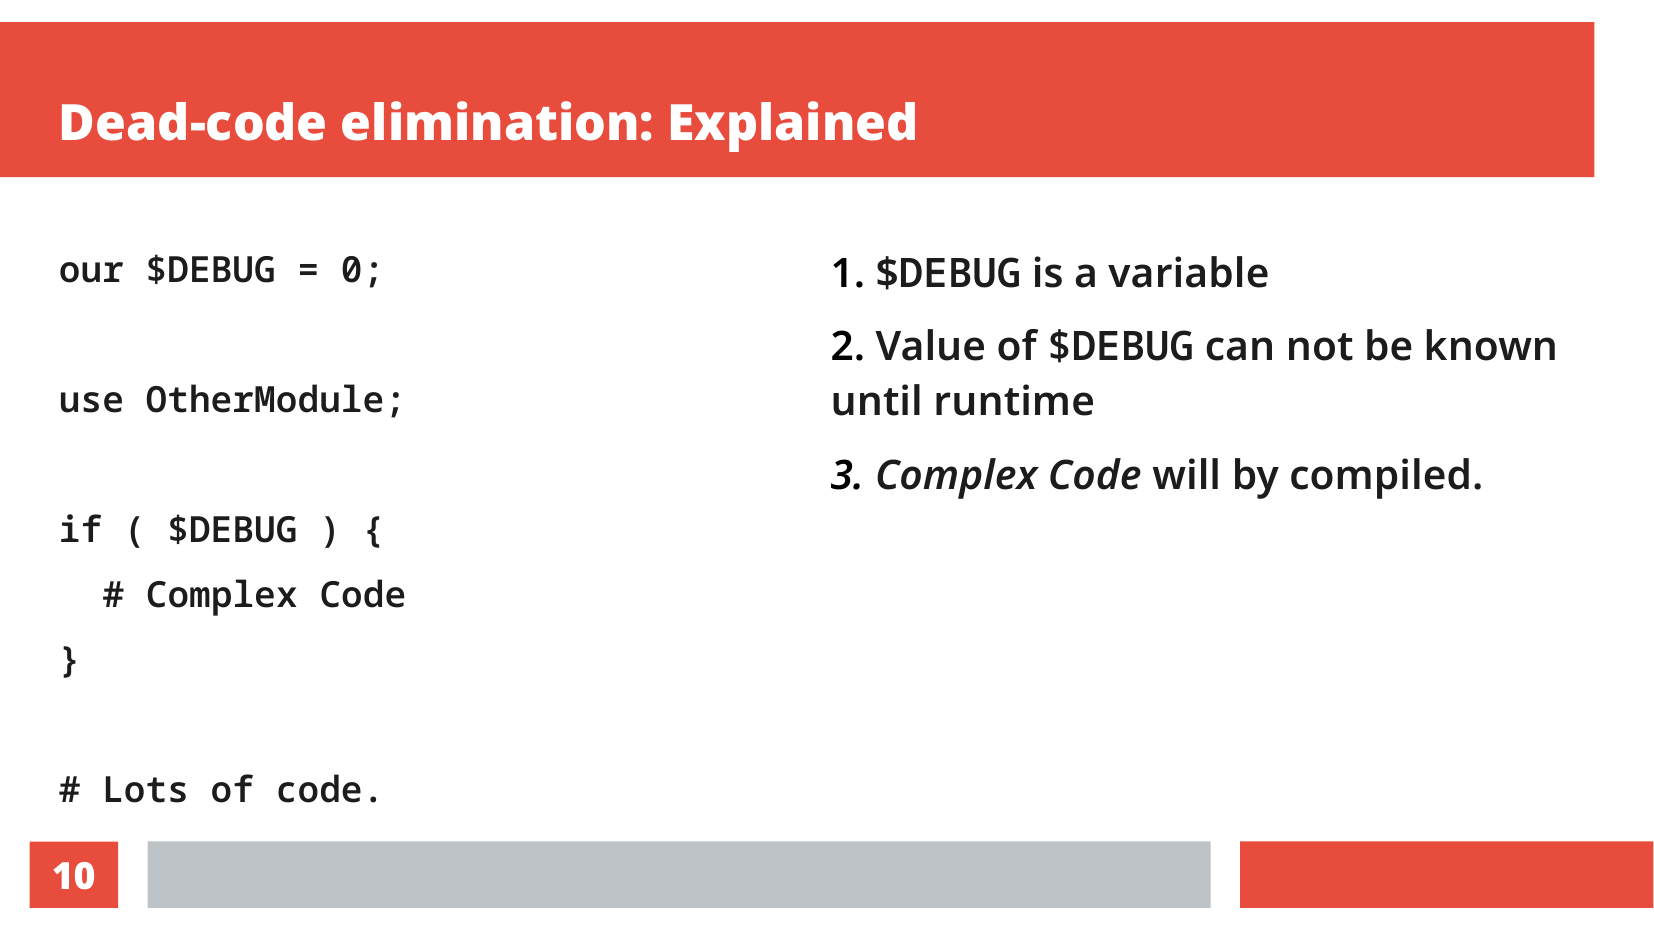

# Dead-code elimination: Explained
our $DEBUG = 0;
use OtherModule;
if ( $DEBUG ) {
 # Complex Code
}
# Lots of code.
 $DEBUG is a variable
 Value of $DEBUG can not be known until runtime
 Complex Code will by compiled.
10